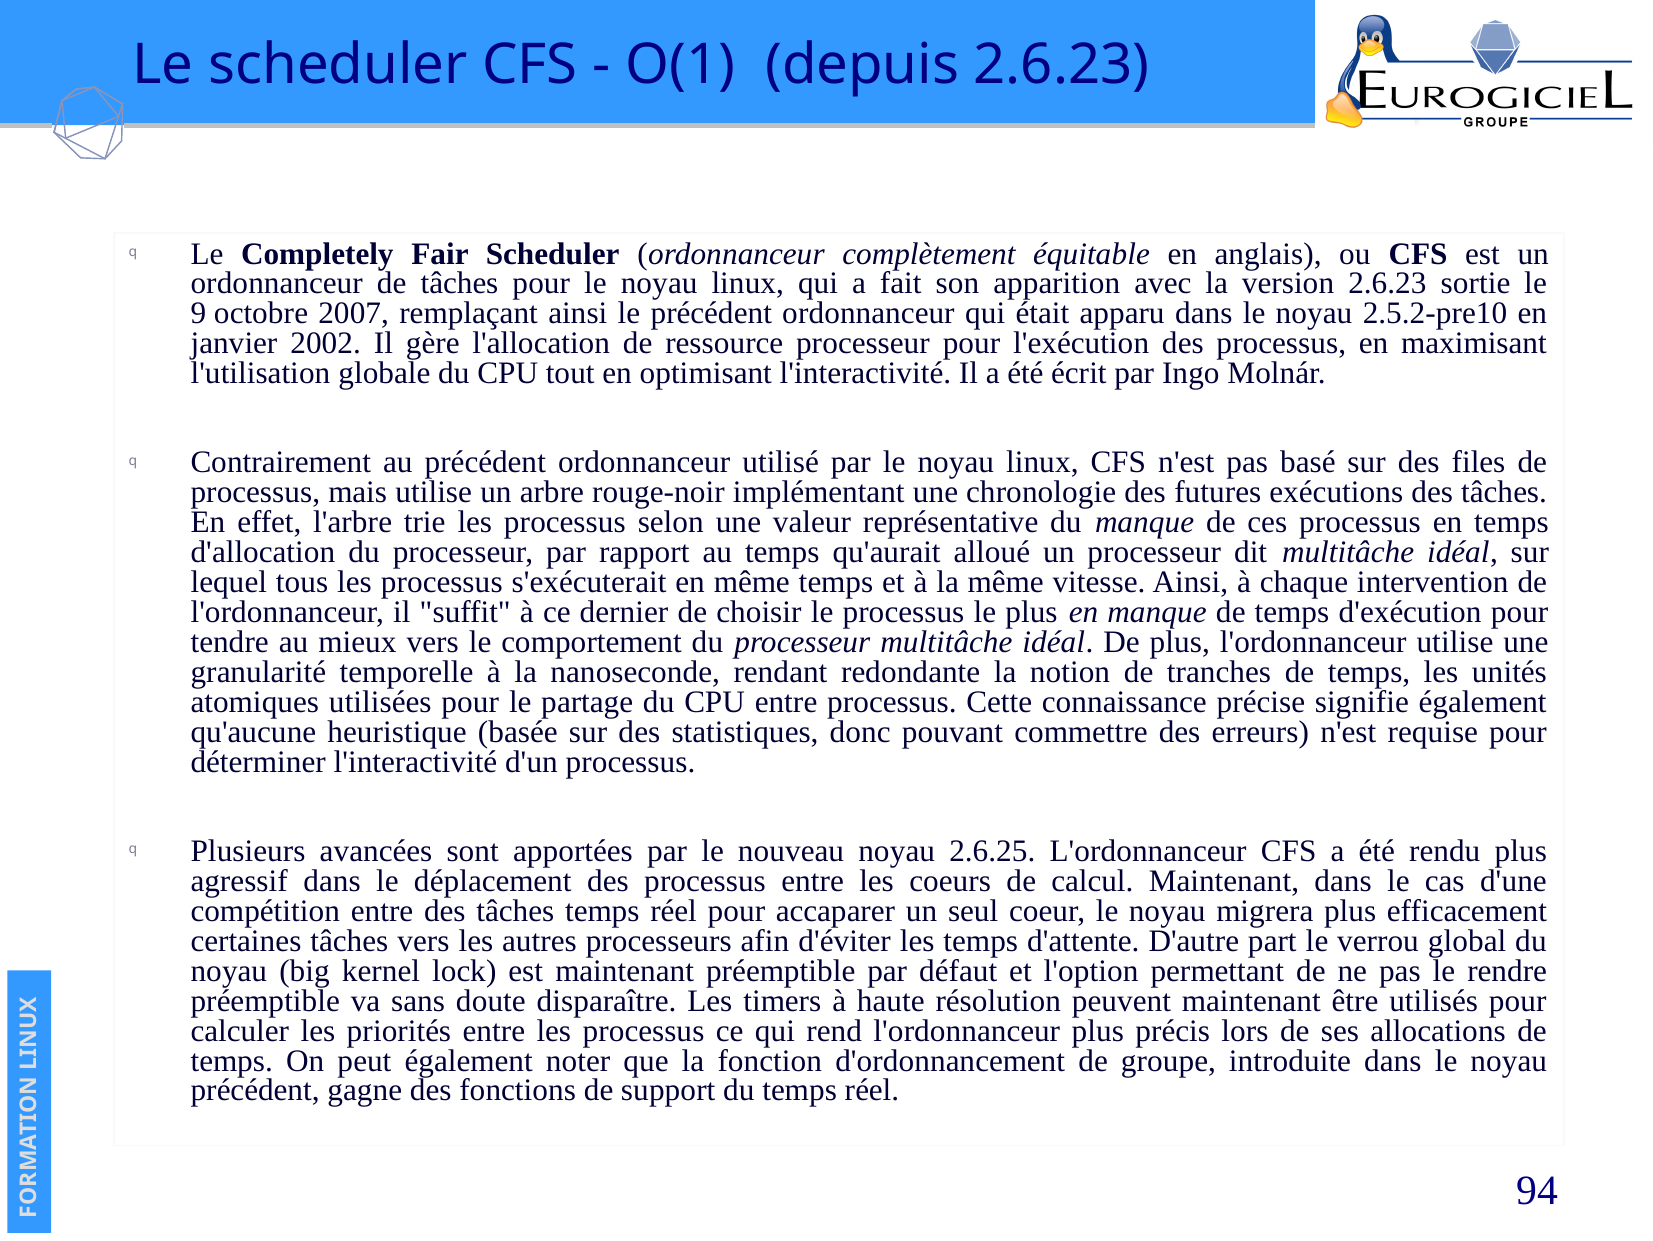

# Le scheduler CFS - O(1) (depuis 2.6.23)
Le Completely Fair Scheduler (ordonnanceur complètement équitable en anglais), ou CFS est un ordonnanceur de tâches pour le noyau linux, qui a fait son apparition avec la version 2.6.23 sortie le 9 octobre 2007, remplaçant ainsi le précédent ordonnanceur qui était apparu dans le noyau 2.5.2-pre10 en janvier 2002. Il gère l'allocation de ressource processeur pour l'exécution des processus, en maximisant l'utilisation globale du CPU tout en optimisant l'interactivité. Il a été écrit par Ingo Molnár.
Contrairement au précédent ordonnanceur utilisé par le noyau linux, CFS n'est pas basé sur des files de processus, mais utilise un arbre rouge-noir implémentant une chronologie des futures exécutions des tâches. En effet, l'arbre trie les processus selon une valeur représentative du manque de ces processus en temps d'allocation du processeur, par rapport au temps qu'aurait alloué un processeur dit multitâche idéal, sur lequel tous les processus s'exécuterait en même temps et à la même vitesse. Ainsi, à chaque intervention de l'ordonnanceur, il "suffit" à ce dernier de choisir le processus le plus en manque de temps d'exécution pour tendre au mieux vers le comportement du processeur multitâche idéal. De plus, l'ordonnanceur utilise une granularité temporelle à la nanoseconde, rendant redondante la notion de tranches de temps, les unités atomiques utilisées pour le partage du CPU entre processus. Cette connaissance précise signifie également qu'aucune heuristique (basée sur des statistiques, donc pouvant commettre des erreurs) n'est requise pour déterminer l'interactivité d'un processus.
Plusieurs avancées sont apportées par le nouveau noyau 2.6.25. L'ordonnanceur CFS a été rendu plus agressif dans le déplacement des processus entre les coeurs de calcul. Maintenant, dans le cas d'une compétition entre des tâches temps réel pour accaparer un seul coeur, le noyau migrera plus efficacement certaines tâches vers les autres processeurs afin d'éviter les temps d'attente. D'autre part le verrou global du noyau (big kernel lock) est maintenant préemptible par défaut et l'option permettant de ne pas le rendre préemptible va sans doute disparaître. Les timers à haute résolution peuvent maintenant être utilisés pour calculer les priorités entre les processus ce qui rend l'ordonnanceur plus précis lors de ses allocations de temps. On peut également noter que la fonction d'ordonnancement de groupe, introduite dans le noyau précédent, gagne des fonctions de support du temps réel.